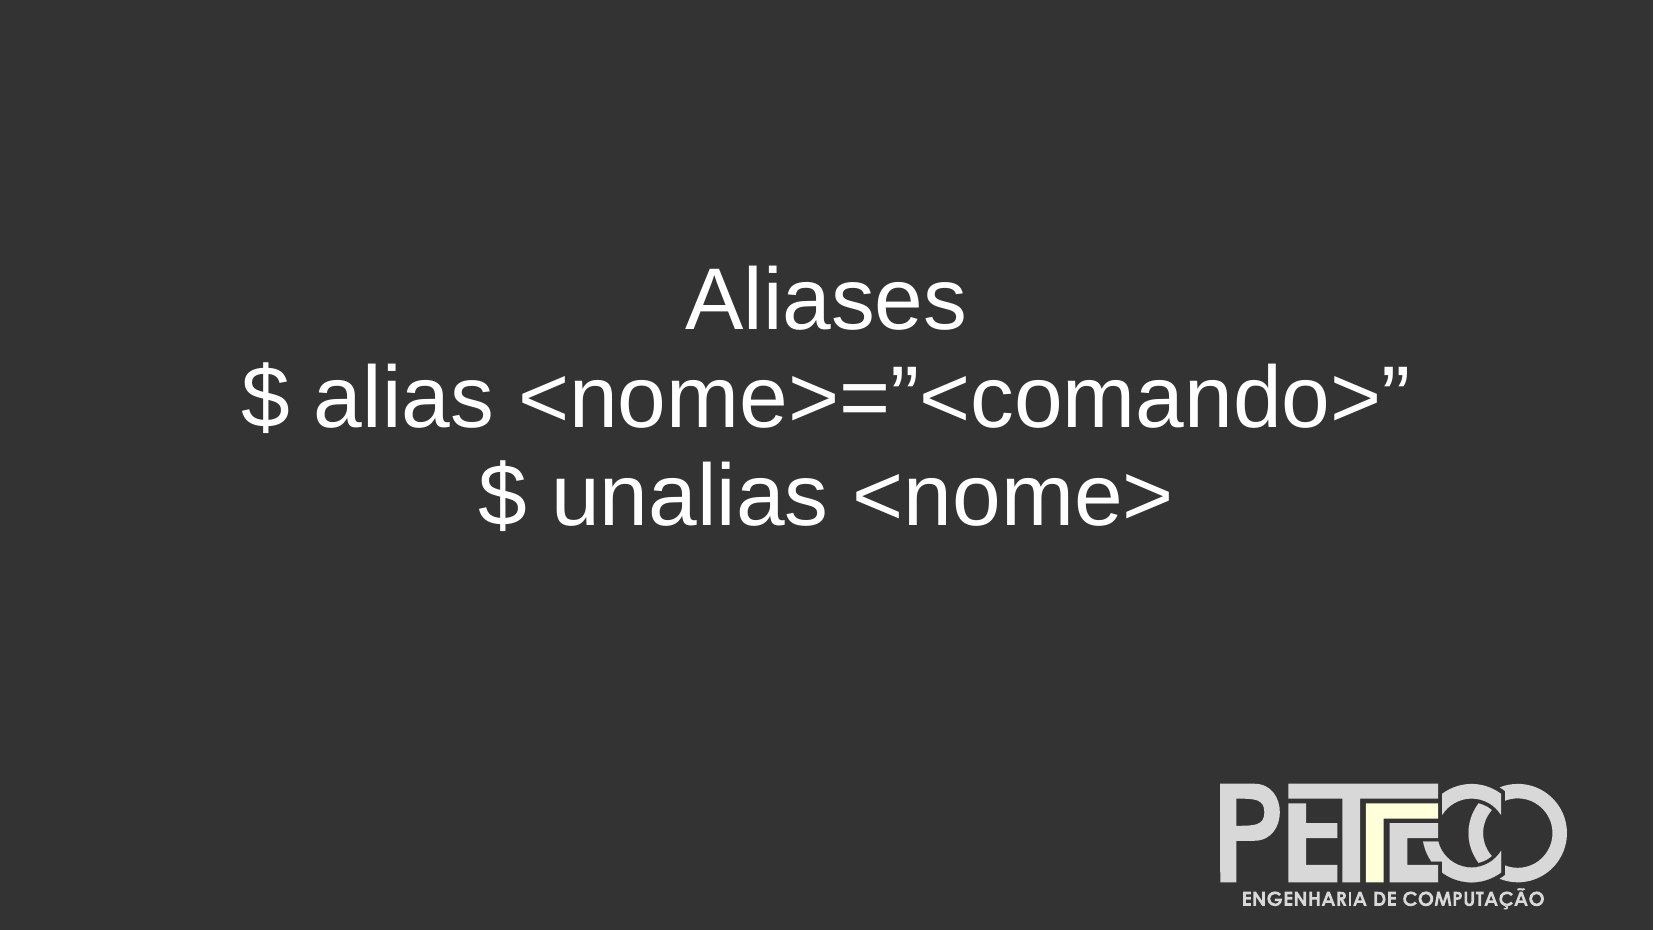

# Aliases
$ alias <nome>=”<comando>”
$ unalias <nome>